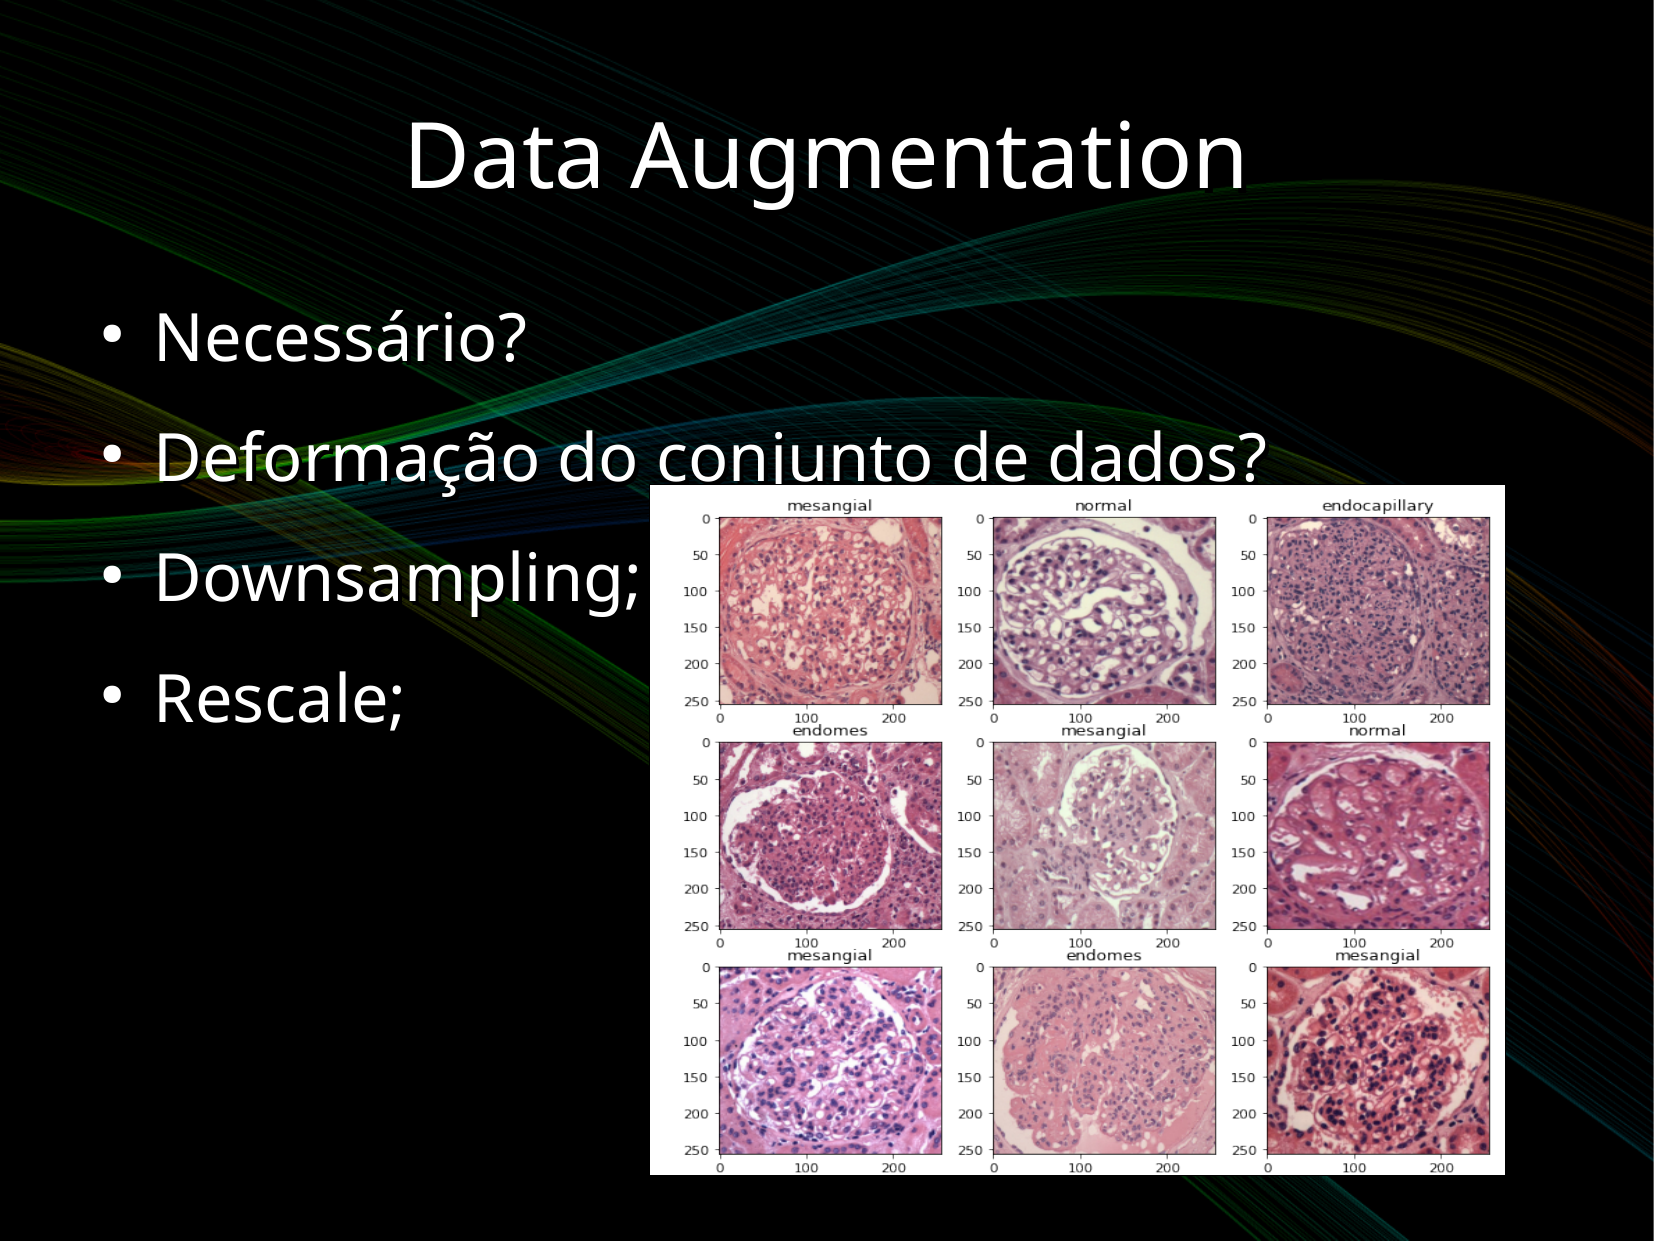

# Data Augmentation
Necessário?
Deformação do conjunto de dados?
Downsampling;
Rescale;